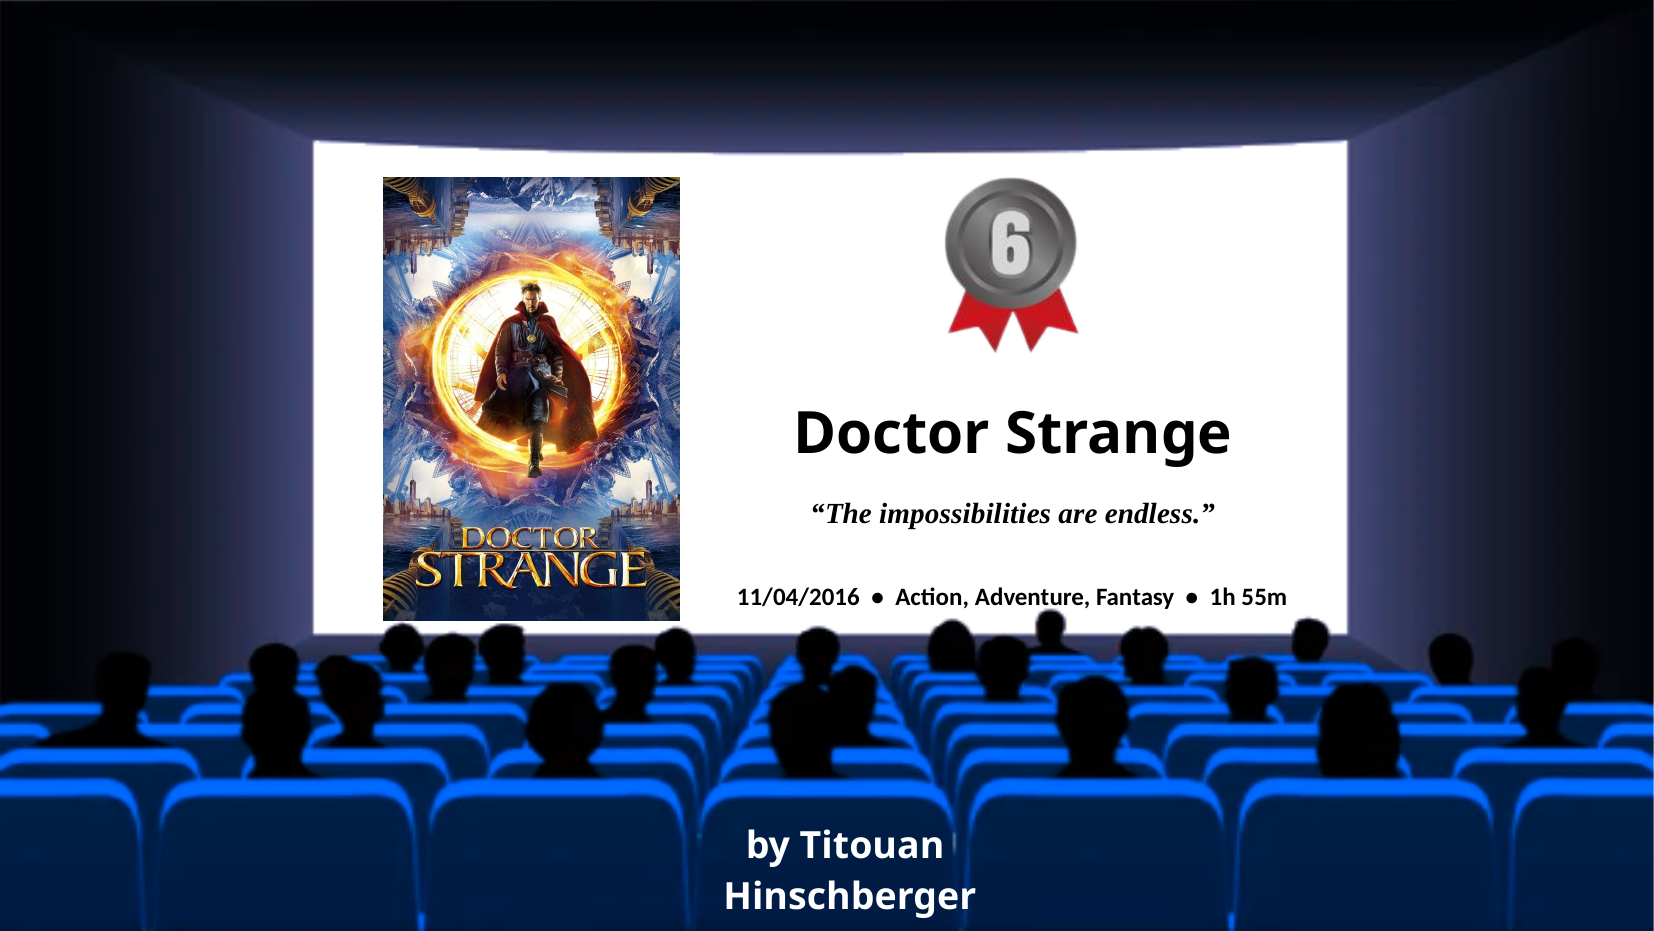

Doctor Strange
“The impossibilities are endless.”
11/04/2016 • Action, Adventure, Fantasy • 1h 55m